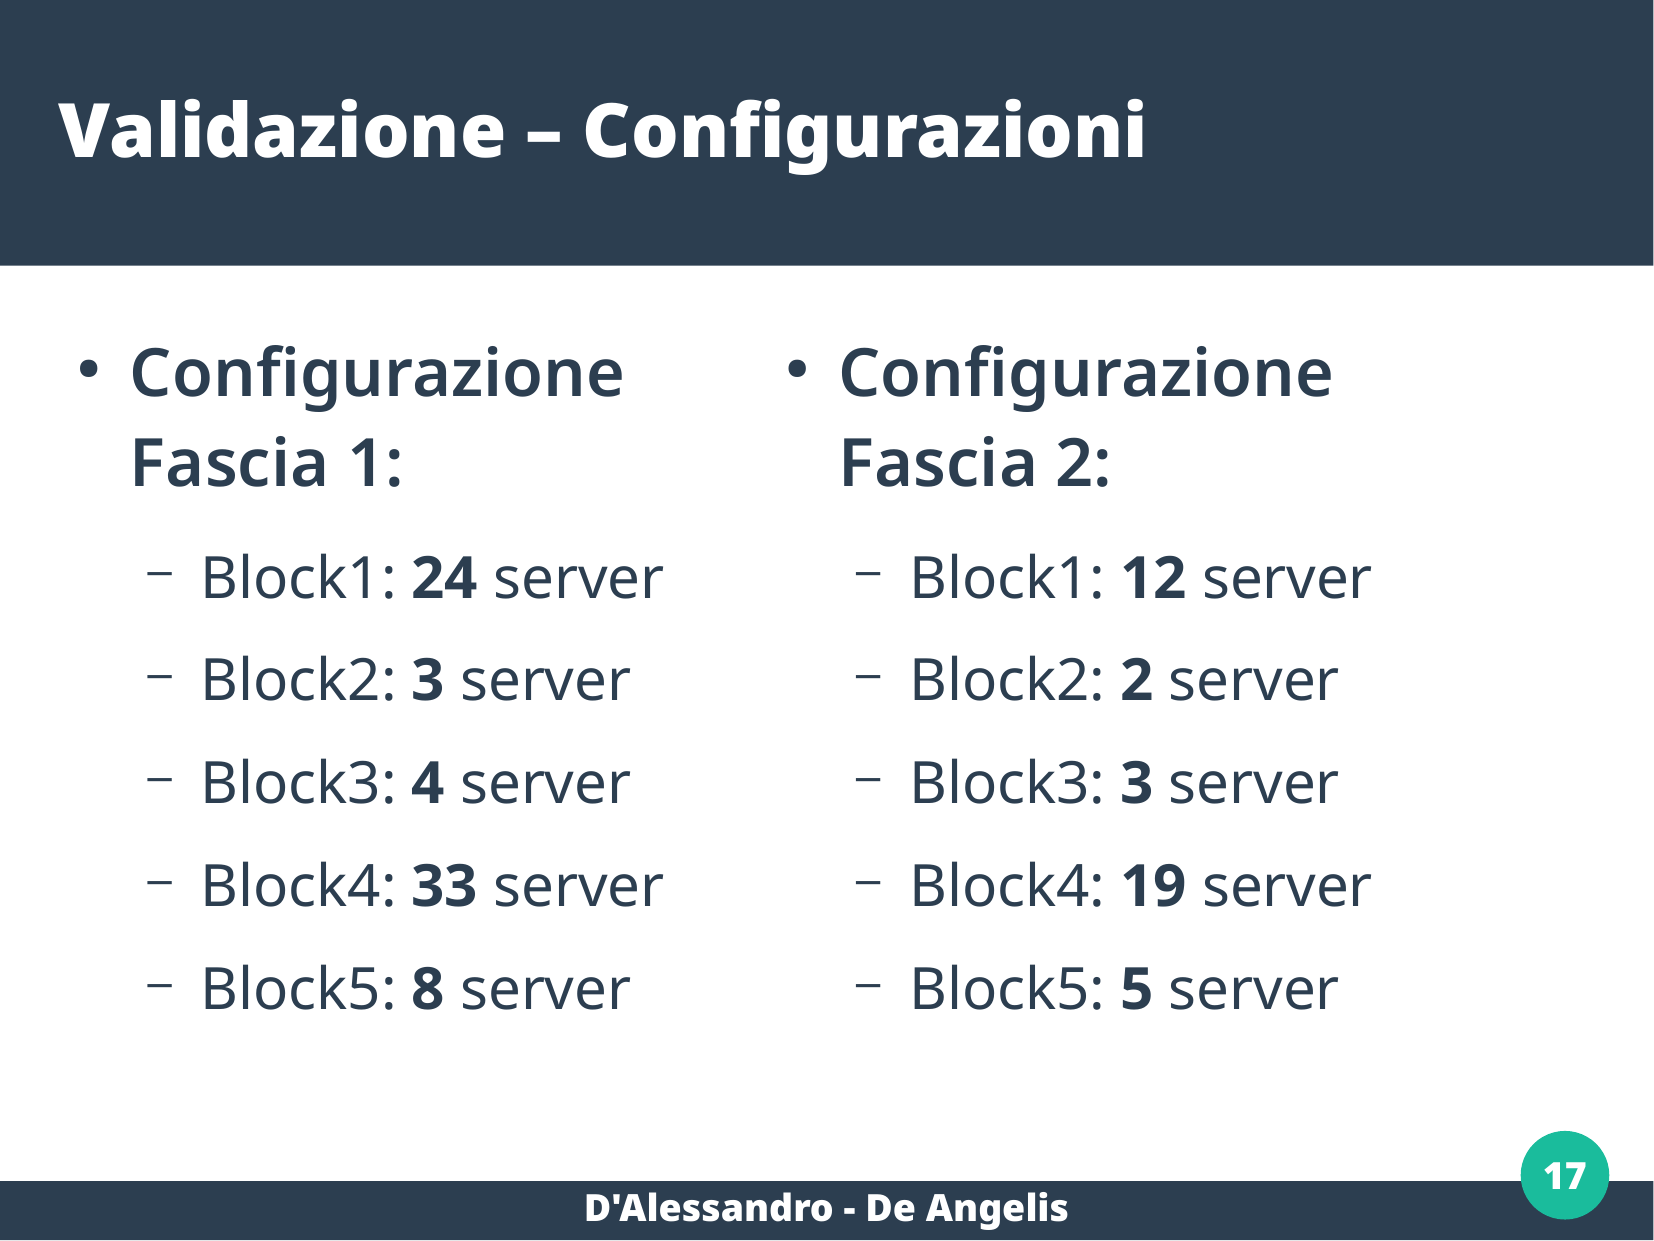

# Validazione – Configurazioni
Configurazione Fascia 1:
Block1: 24 server
Block2: 3 server
Block3: 4 server
Block4: 33 server
Block5: 8 server
Configurazione Fascia 2:
Block1: 12 server
Block2: 2 server
Block3: 3 server
Block4: 19 server
Block5: 5 server
17
D'Alessandro - De Angelis